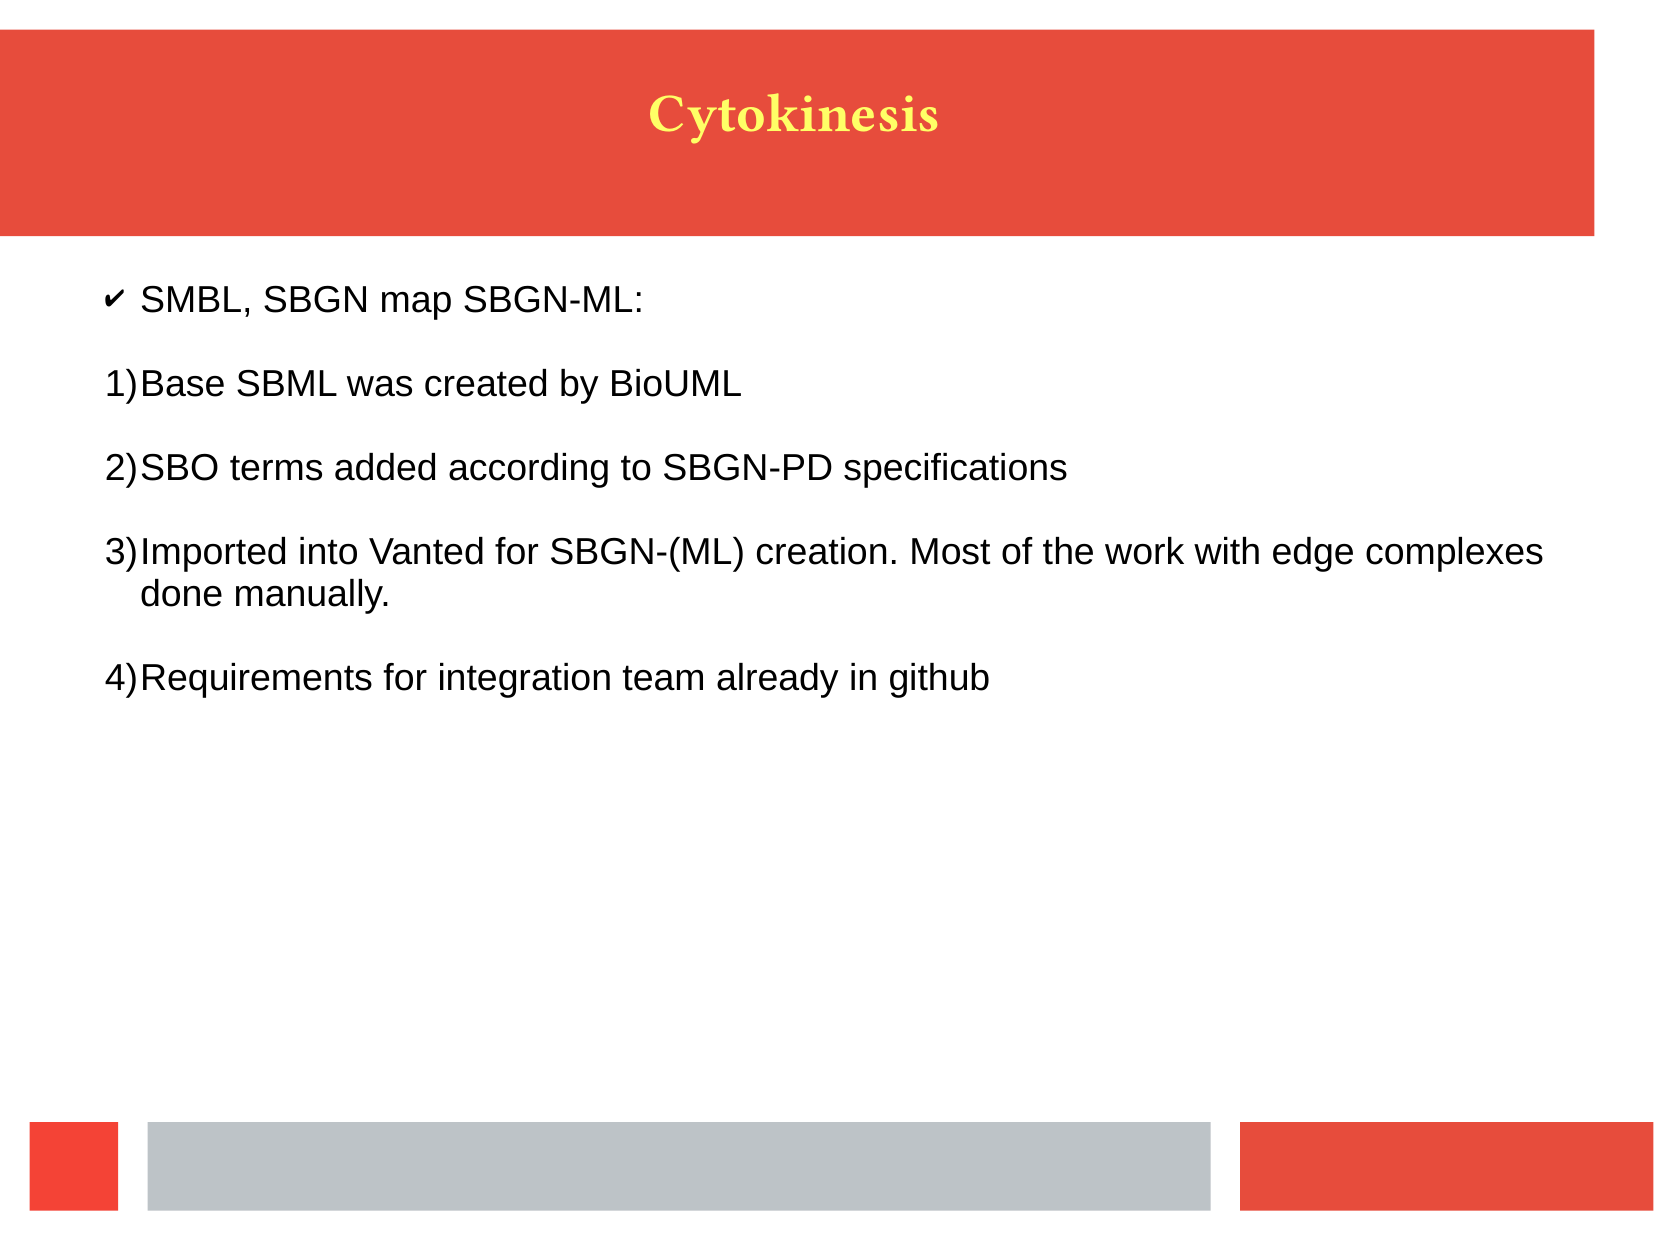

Cytokinesis
SMBL, SBGN map SBGN-ML:
Base SBML was created by BioUML
SBO terms added according to SBGN-PD specifications
Imported into Vanted for SBGN-(ML) creation. Most of the work with edge complexes done manually.
Requirements for integration team already in github